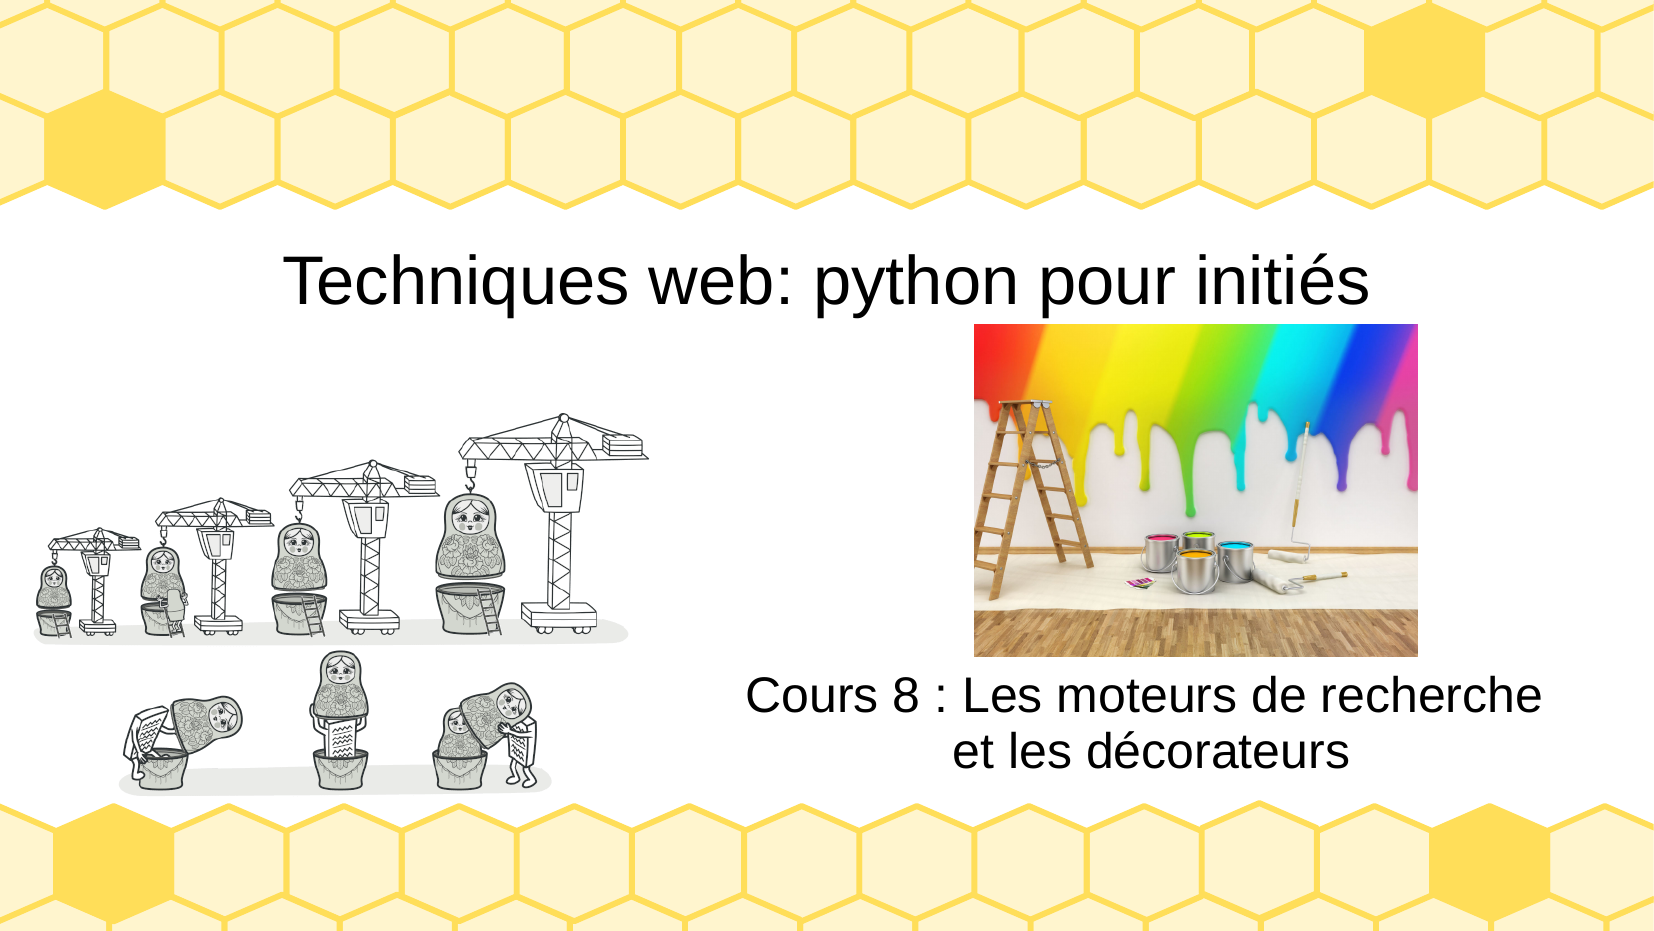

# Techniques web: python pour initiés
Cours 8 : Les moteurs de recherche
et les décorateurs